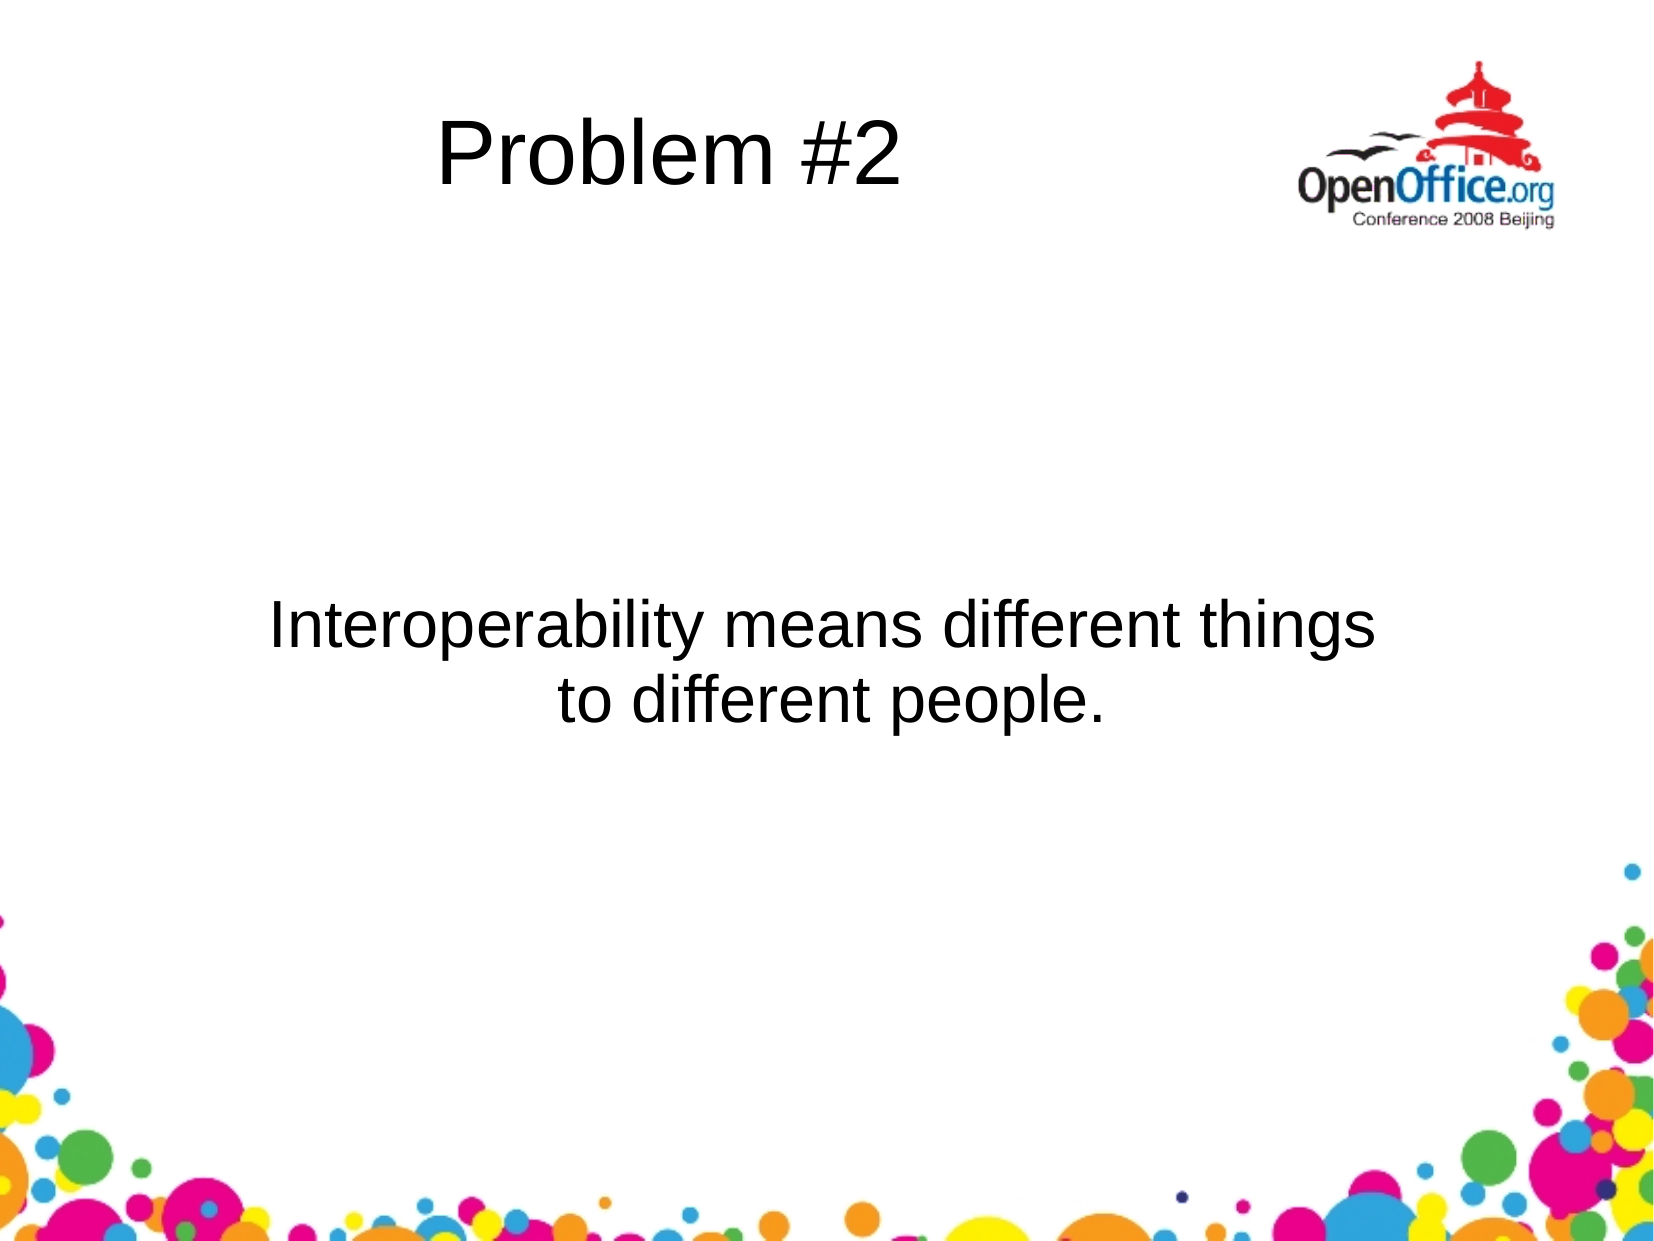

# Problem #2
Interoperability means different things
to different people.